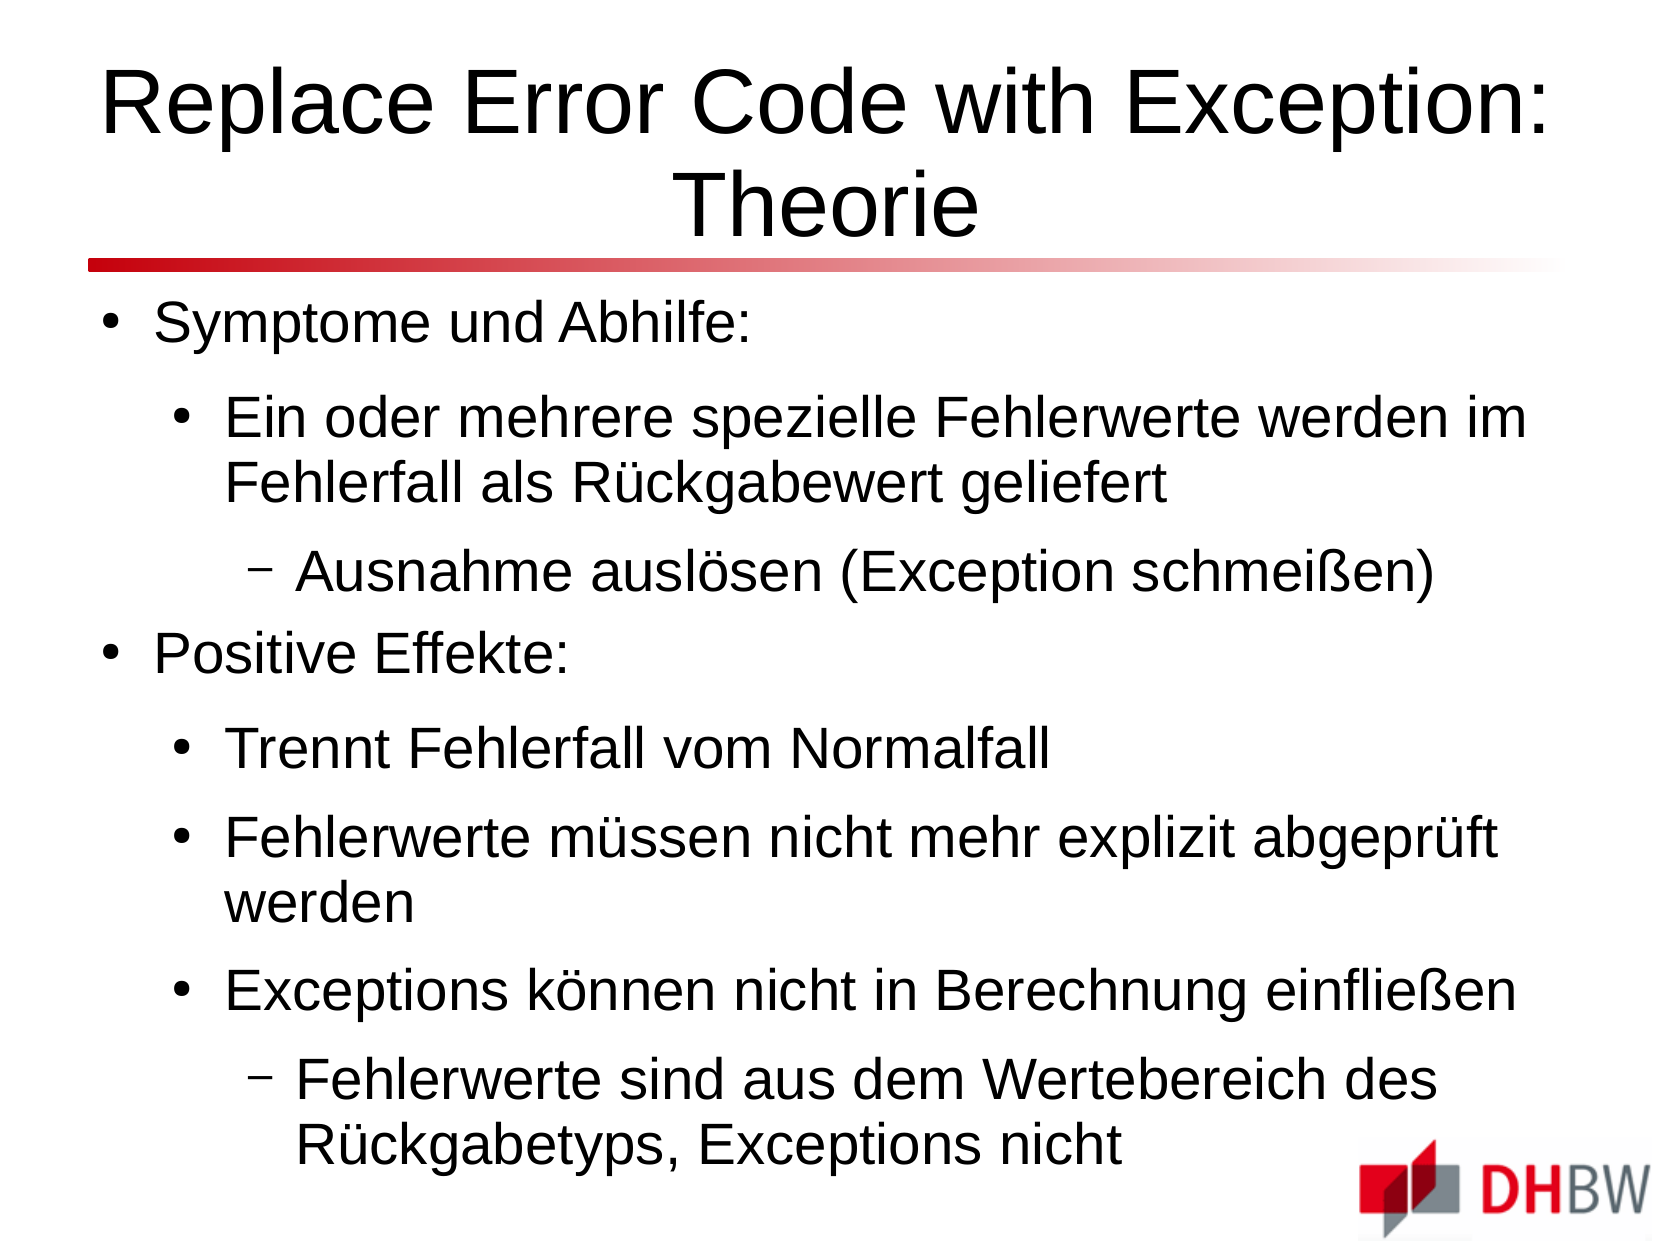

# Replace Error Code with Exception: Theorie
Symptome und Abhilfe:
Ein oder mehrere spezielle Fehlerwerte werden im Fehlerfall als Rückgabewert geliefert
Ausnahme auslösen (Exception schmeißen)
Positive Effekte:
Trennt Fehlerfall vom Normalfall
Fehlerwerte müssen nicht mehr explizit abgeprüft werden
Exceptions können nicht in Berechnung einfließen
Fehlerwerte sind aus dem Wertebereich des Rückgabetyps, Exceptions nicht